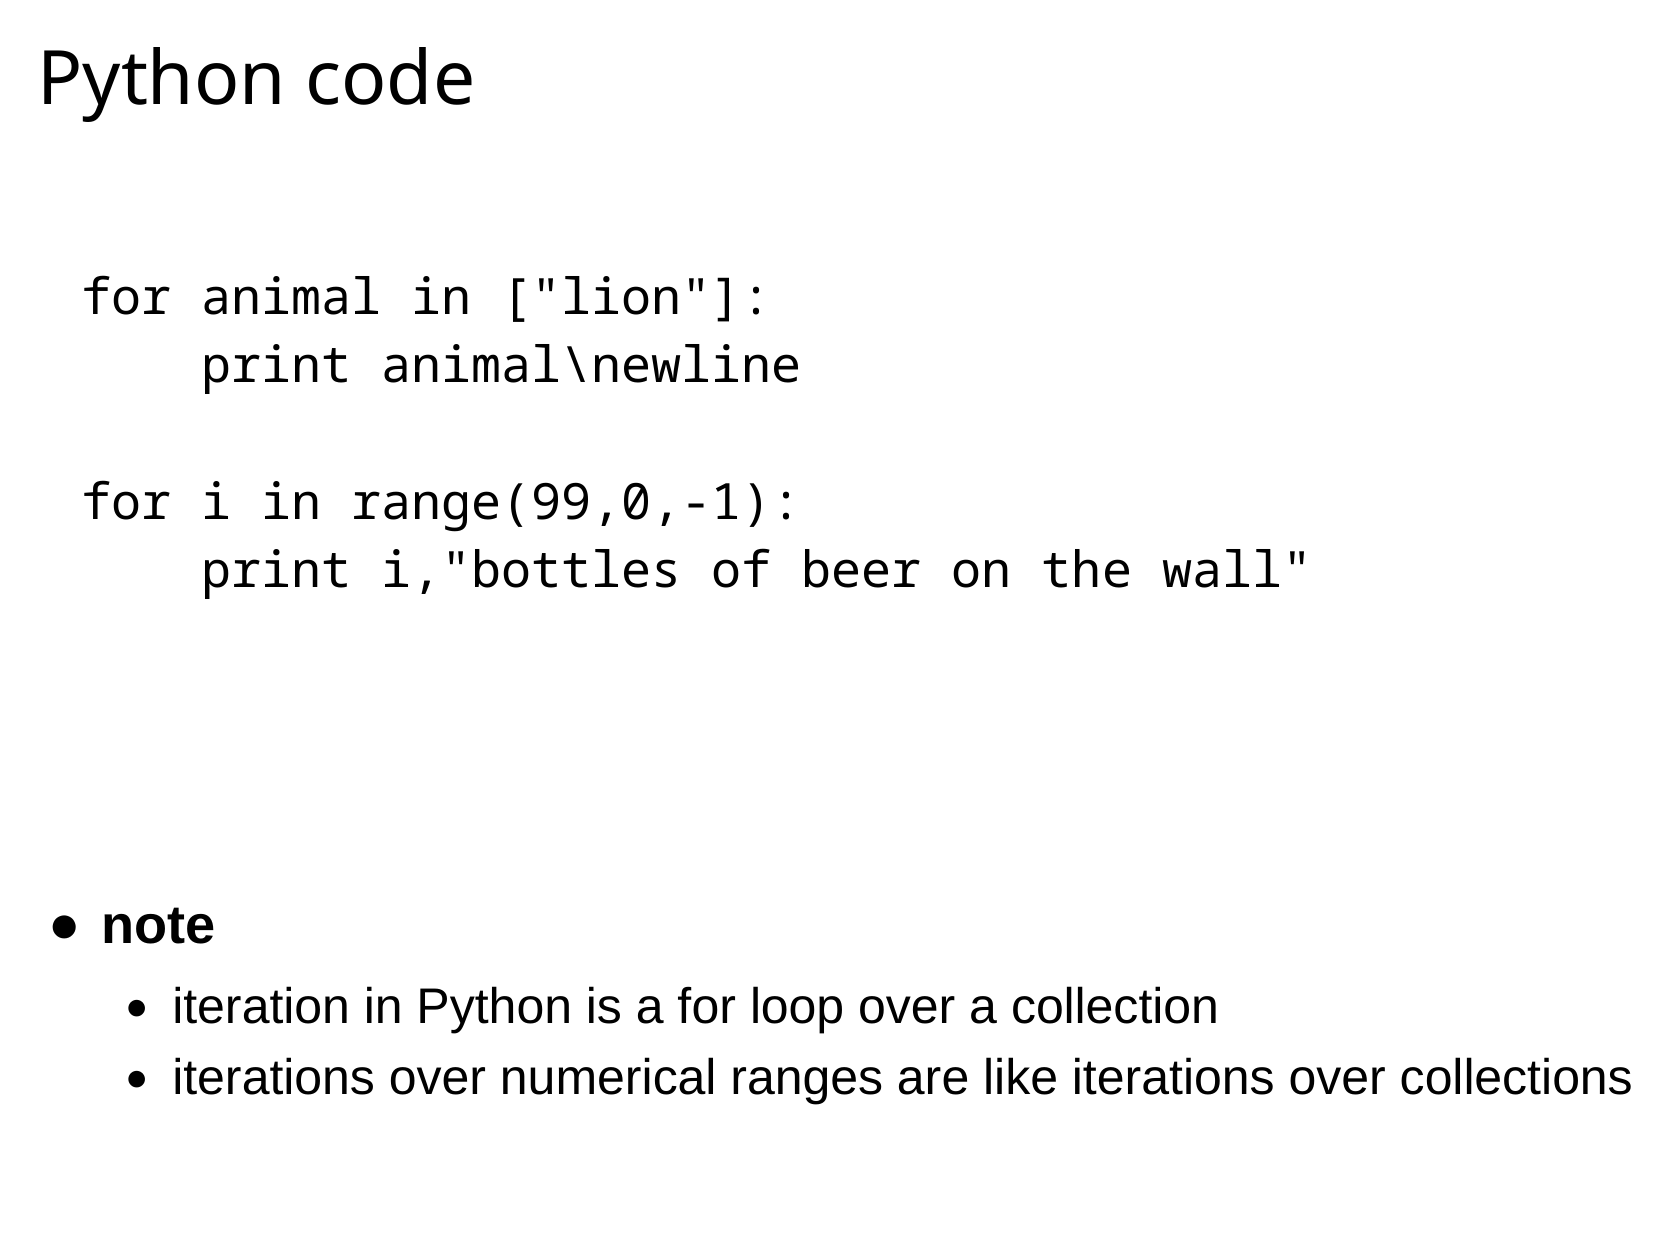

# Python code
for animal in ["lion"]:
 print animal\newline
for i in range(99,0,-1):
 print i,"bottles of beer on the wall"
note
iteration in Python is a for loop over a collection
iterations over numerical ranges are like iterations over collections